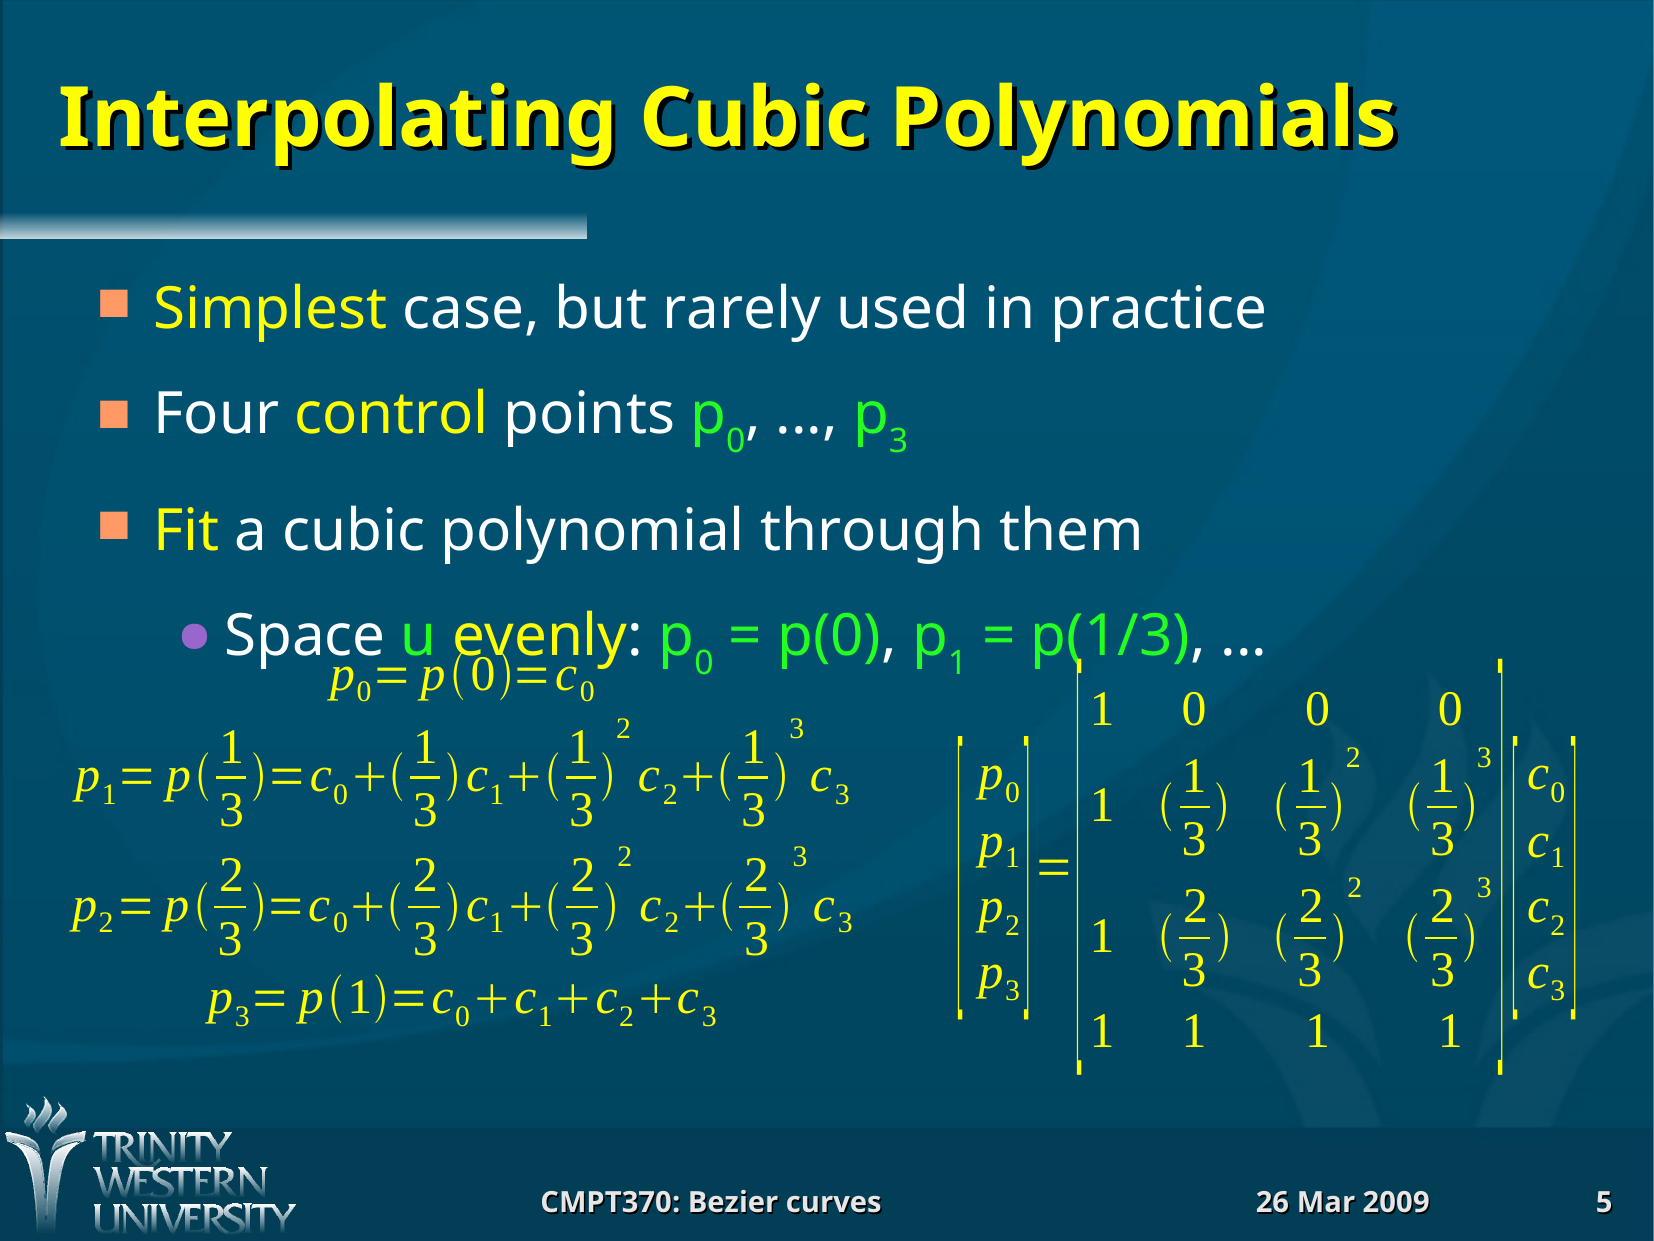

# Interpolating Cubic Polynomials
Simplest case, but rarely used in practice
Four control points p0, ..., p3
Fit a cubic polynomial through them
Space u evenly: p0 = p(0), p1 = p(1/3), ...
CMPT370: Bezier curves
26 Mar 2009
5